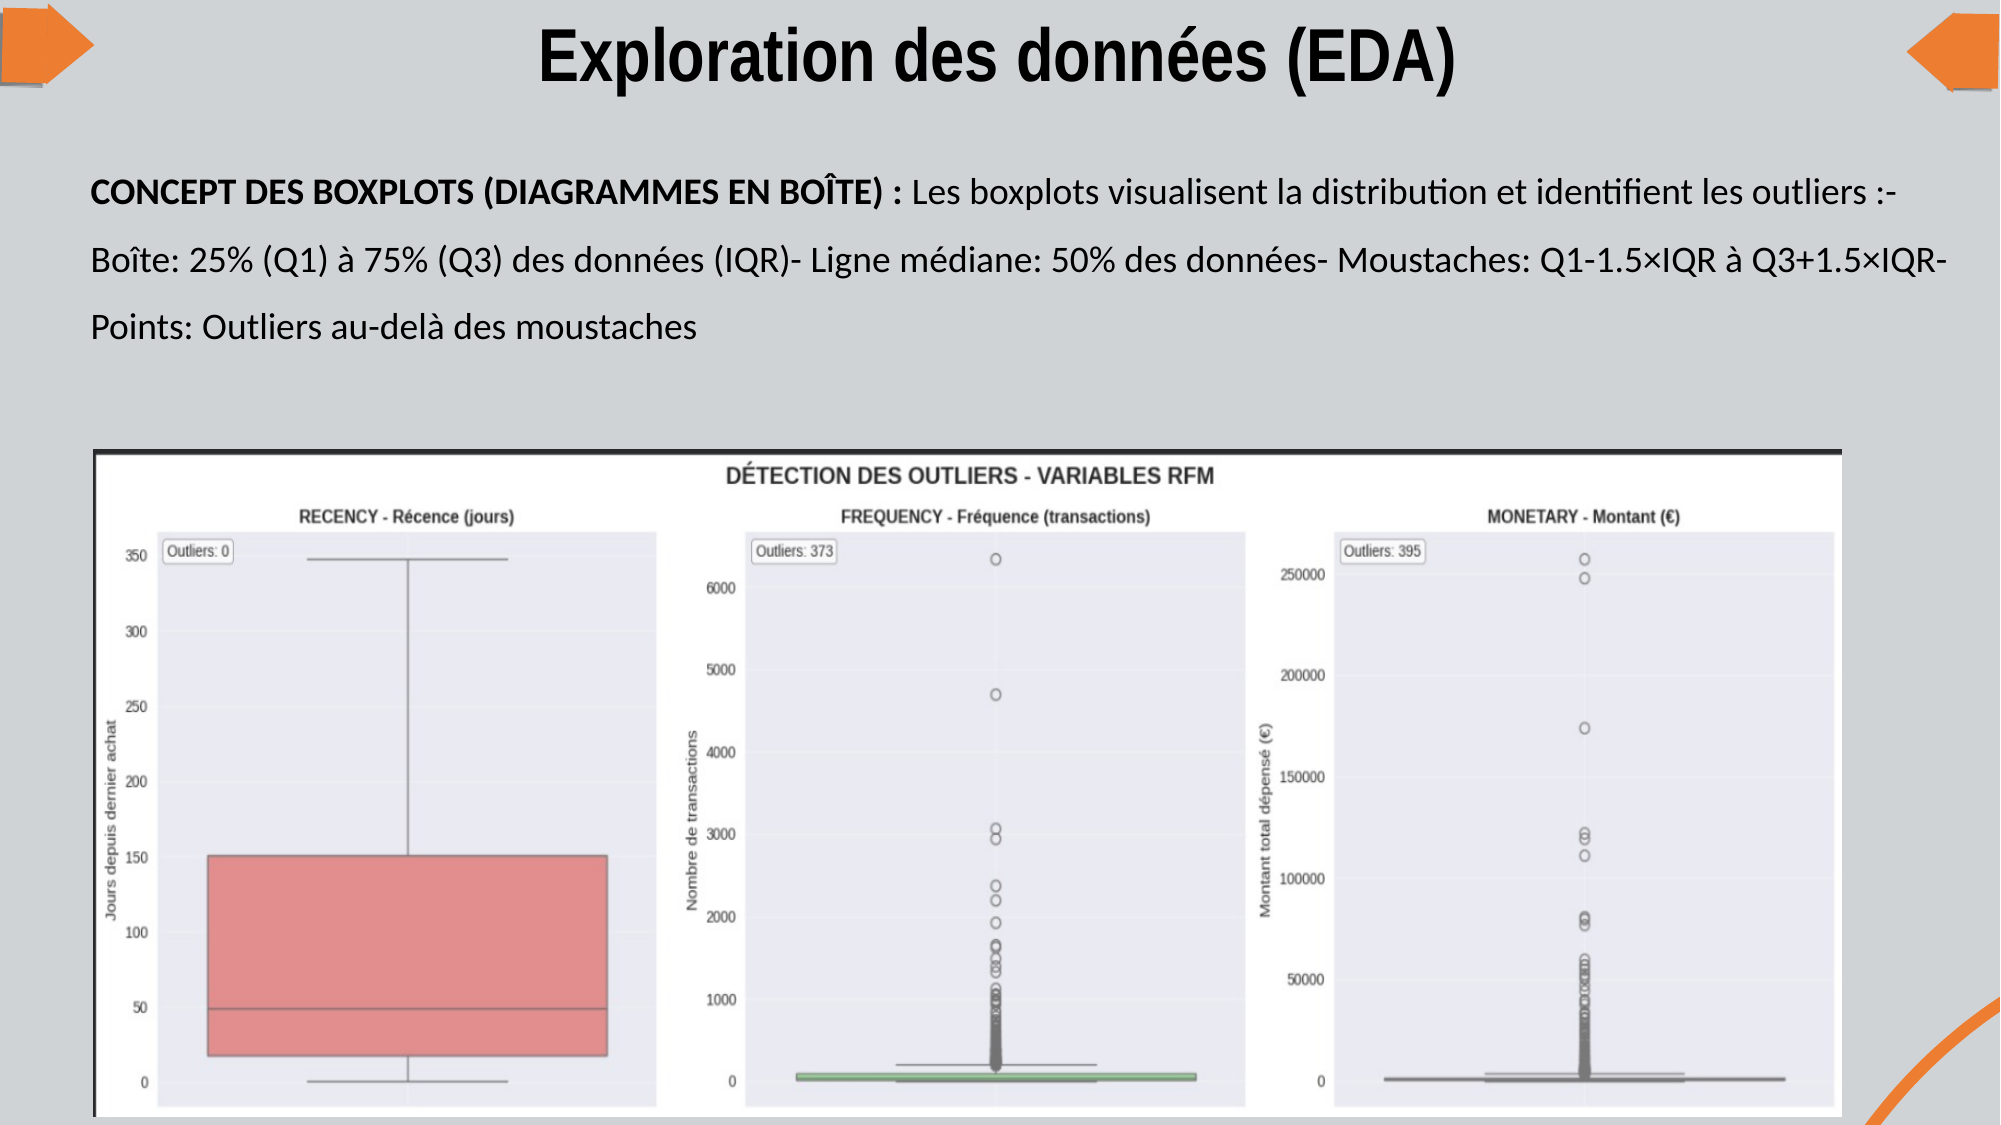

Exploration des données (EDA)
CONCEPT DES BOXPLOTS (DIAGRAMMES EN BOÎTE) : Les boxplots visualisent la distribution et identifient les outliers :- Boîte: 25% (Q1) à 75% (Q3) des données (IQR)- Ligne médiane: 50% des données- Moustaches: Q1-1.5×IQR à Q3+1.5×IQR- Points: Outliers au-delà des moustaches